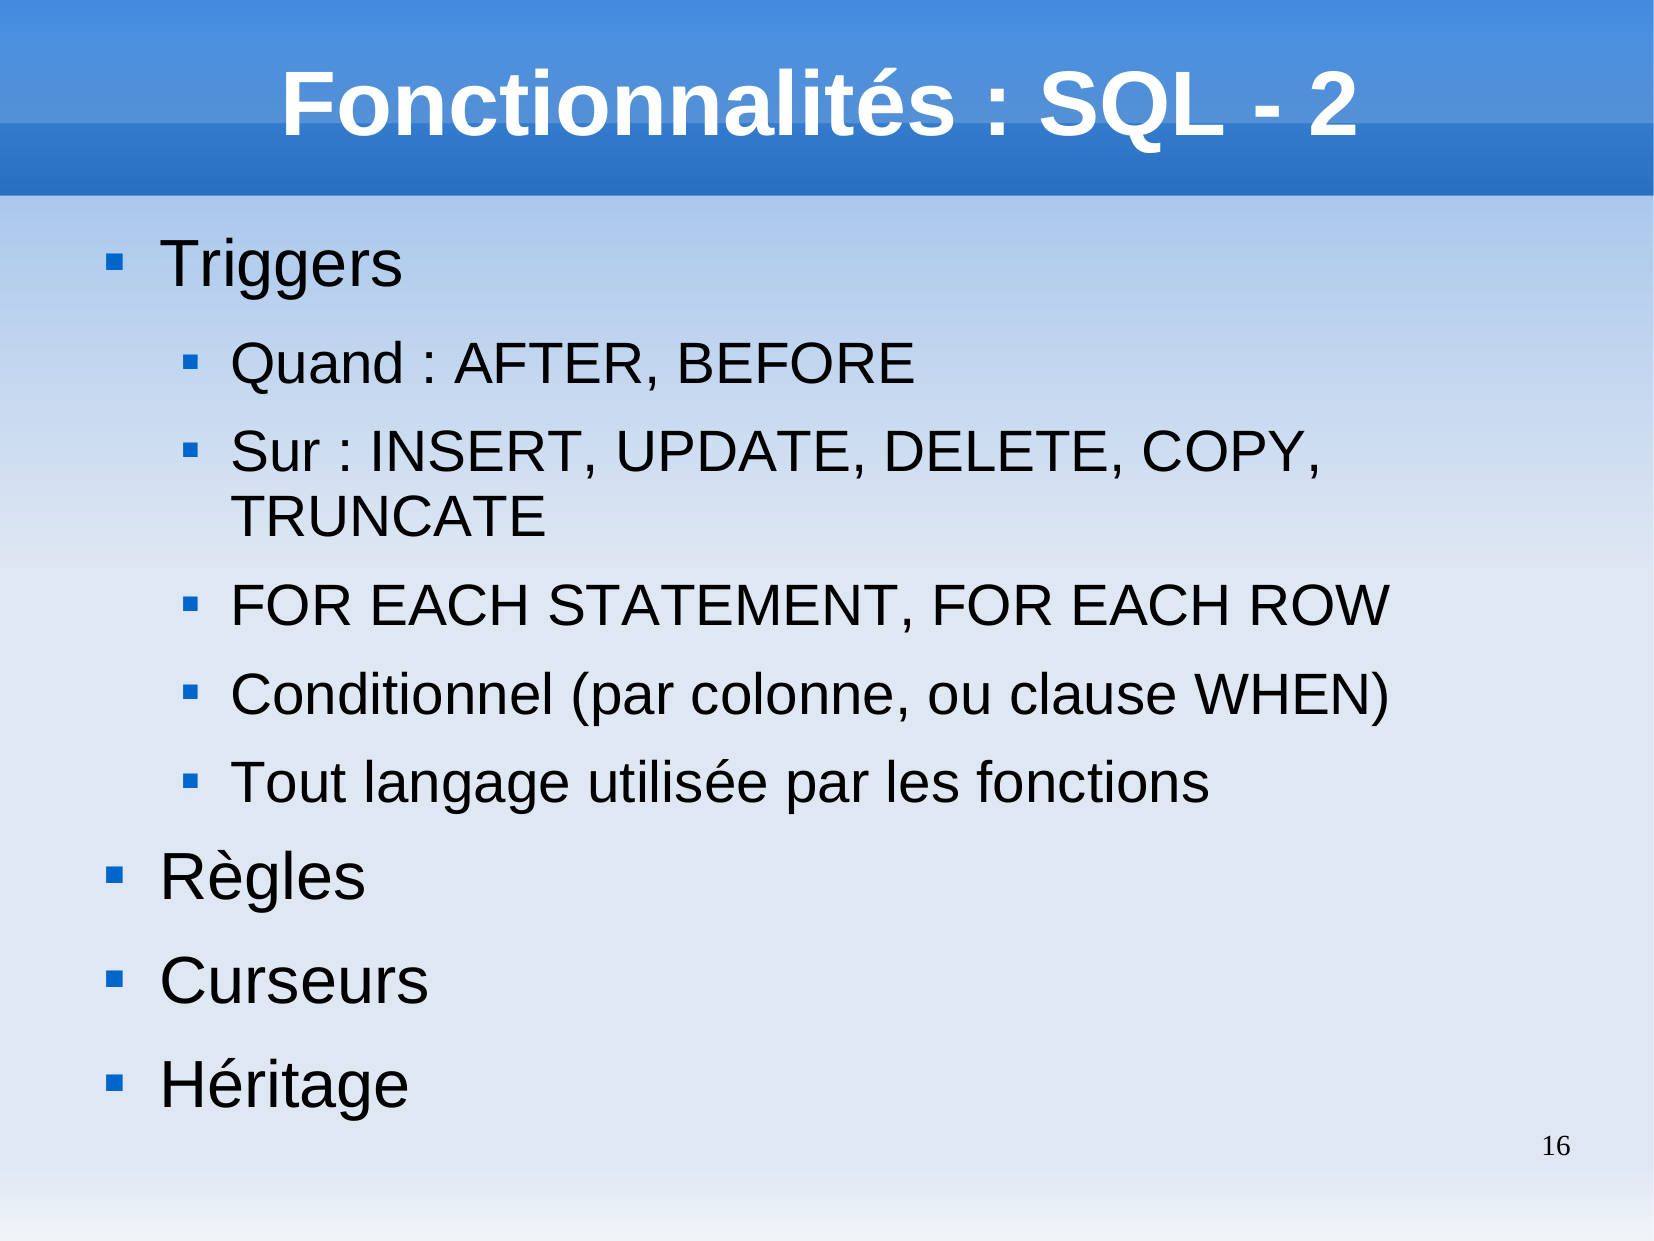

# Fonctionnalités : SQL - 2
Triggers
Quand : AFTER, BEFORE
Sur : INSERT, UPDATE, DELETE, COPY, TRUNCATE
FOR EACH STATEMENT, FOR EACH ROW
Conditionnel (par colonne, ou clause WHEN)
Tout langage utilisée par les fonctions
Règles
Curseurs
Héritage
16